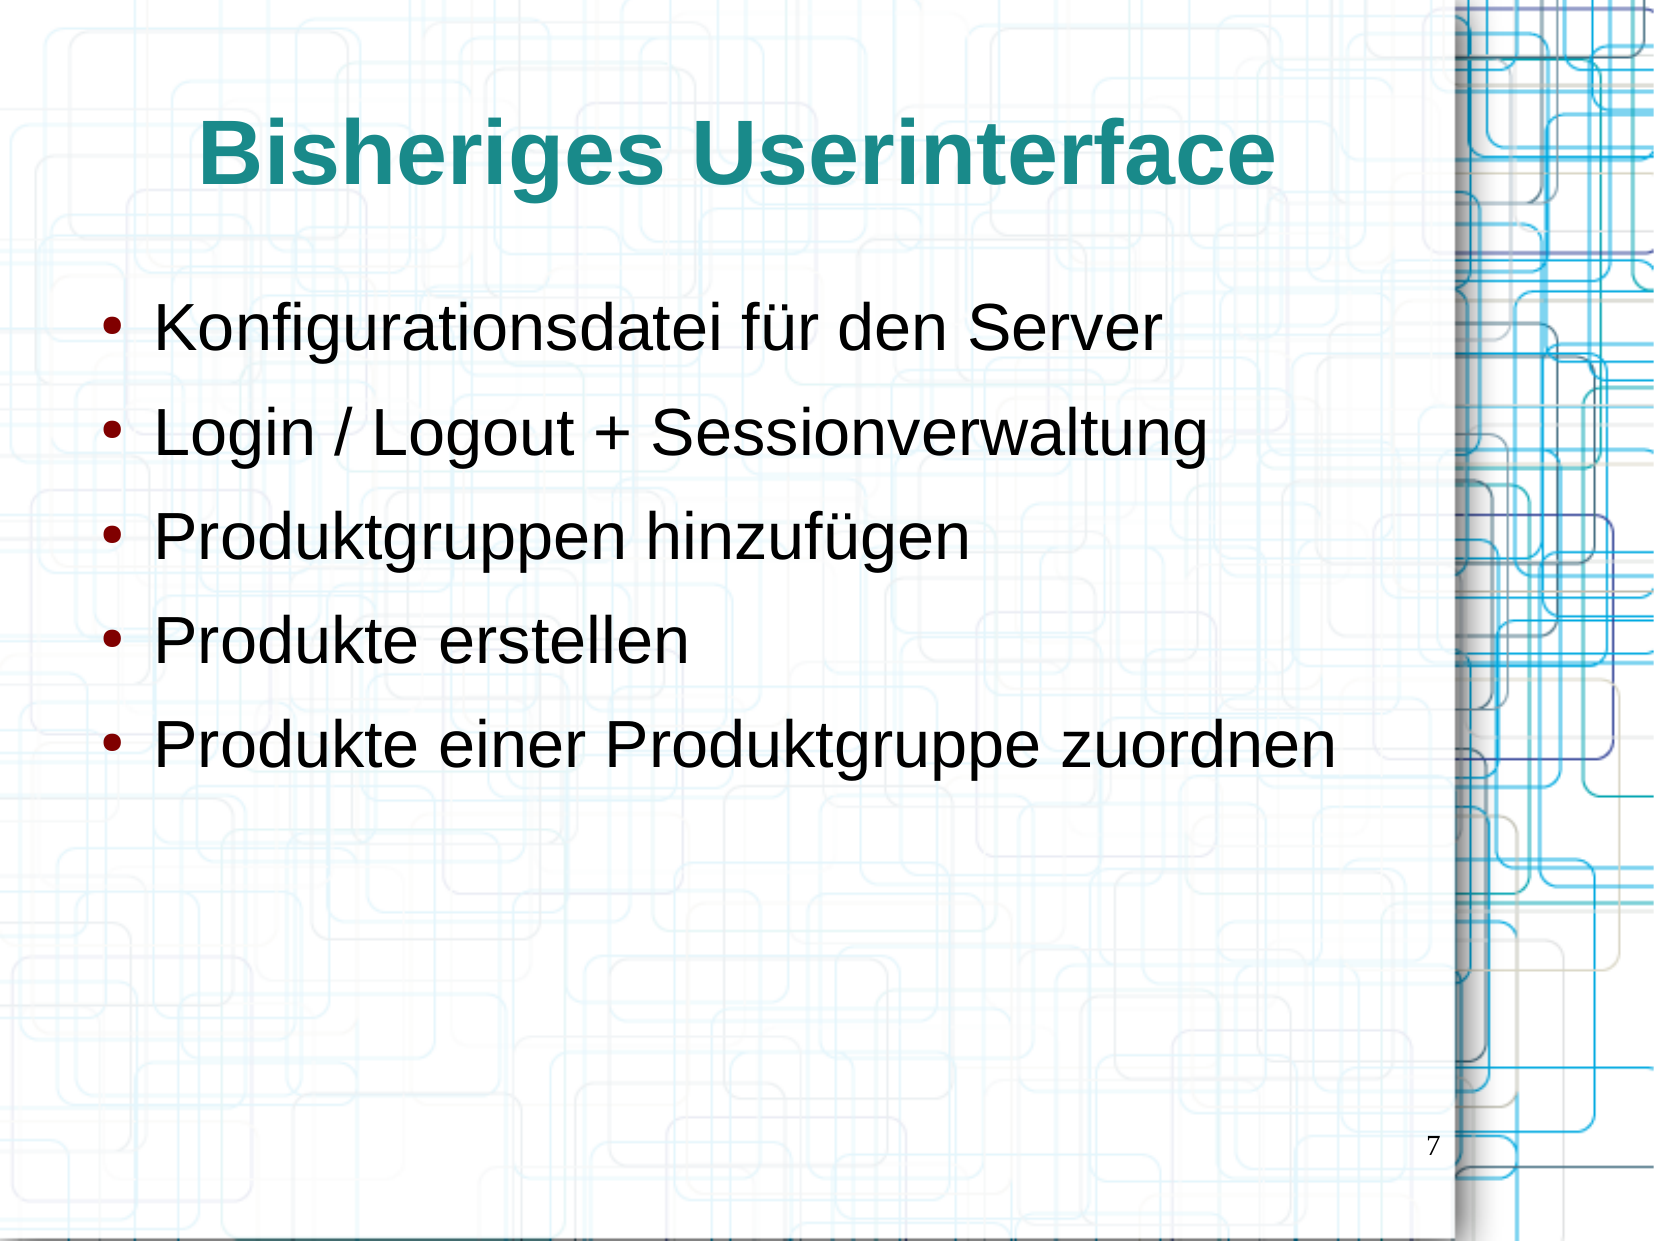

# Bisheriges Userinterface
Konfigurationsdatei für den Server
Login / Logout + Sessionverwaltung
Produktgruppen hinzufügen
Produkte erstellen
Produkte einer Produktgruppe zuordnen
7